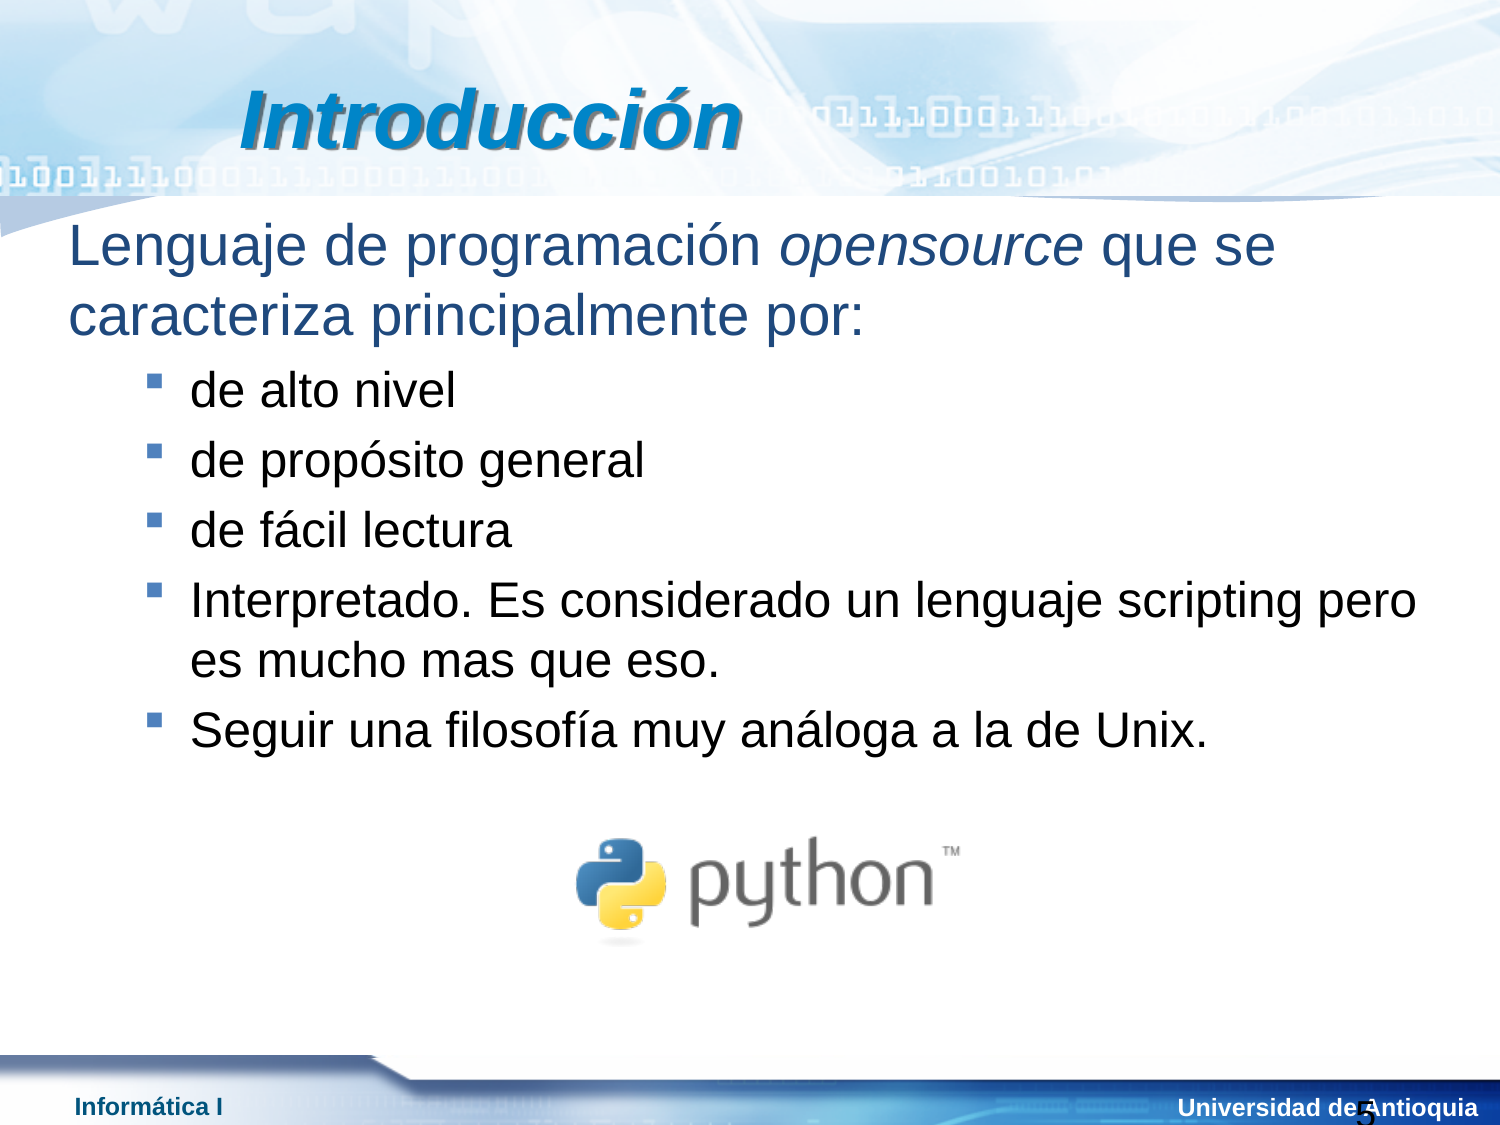

# Introducción
Lenguaje de programación opensource que se caracteriza principalmente por:
de alto nivel
de propósito general
de fácil lectura
Interpretado. Es considerado un lenguaje scripting pero es mucho mas que eso.
Seguir una filosofía muy análoga a la de Unix.